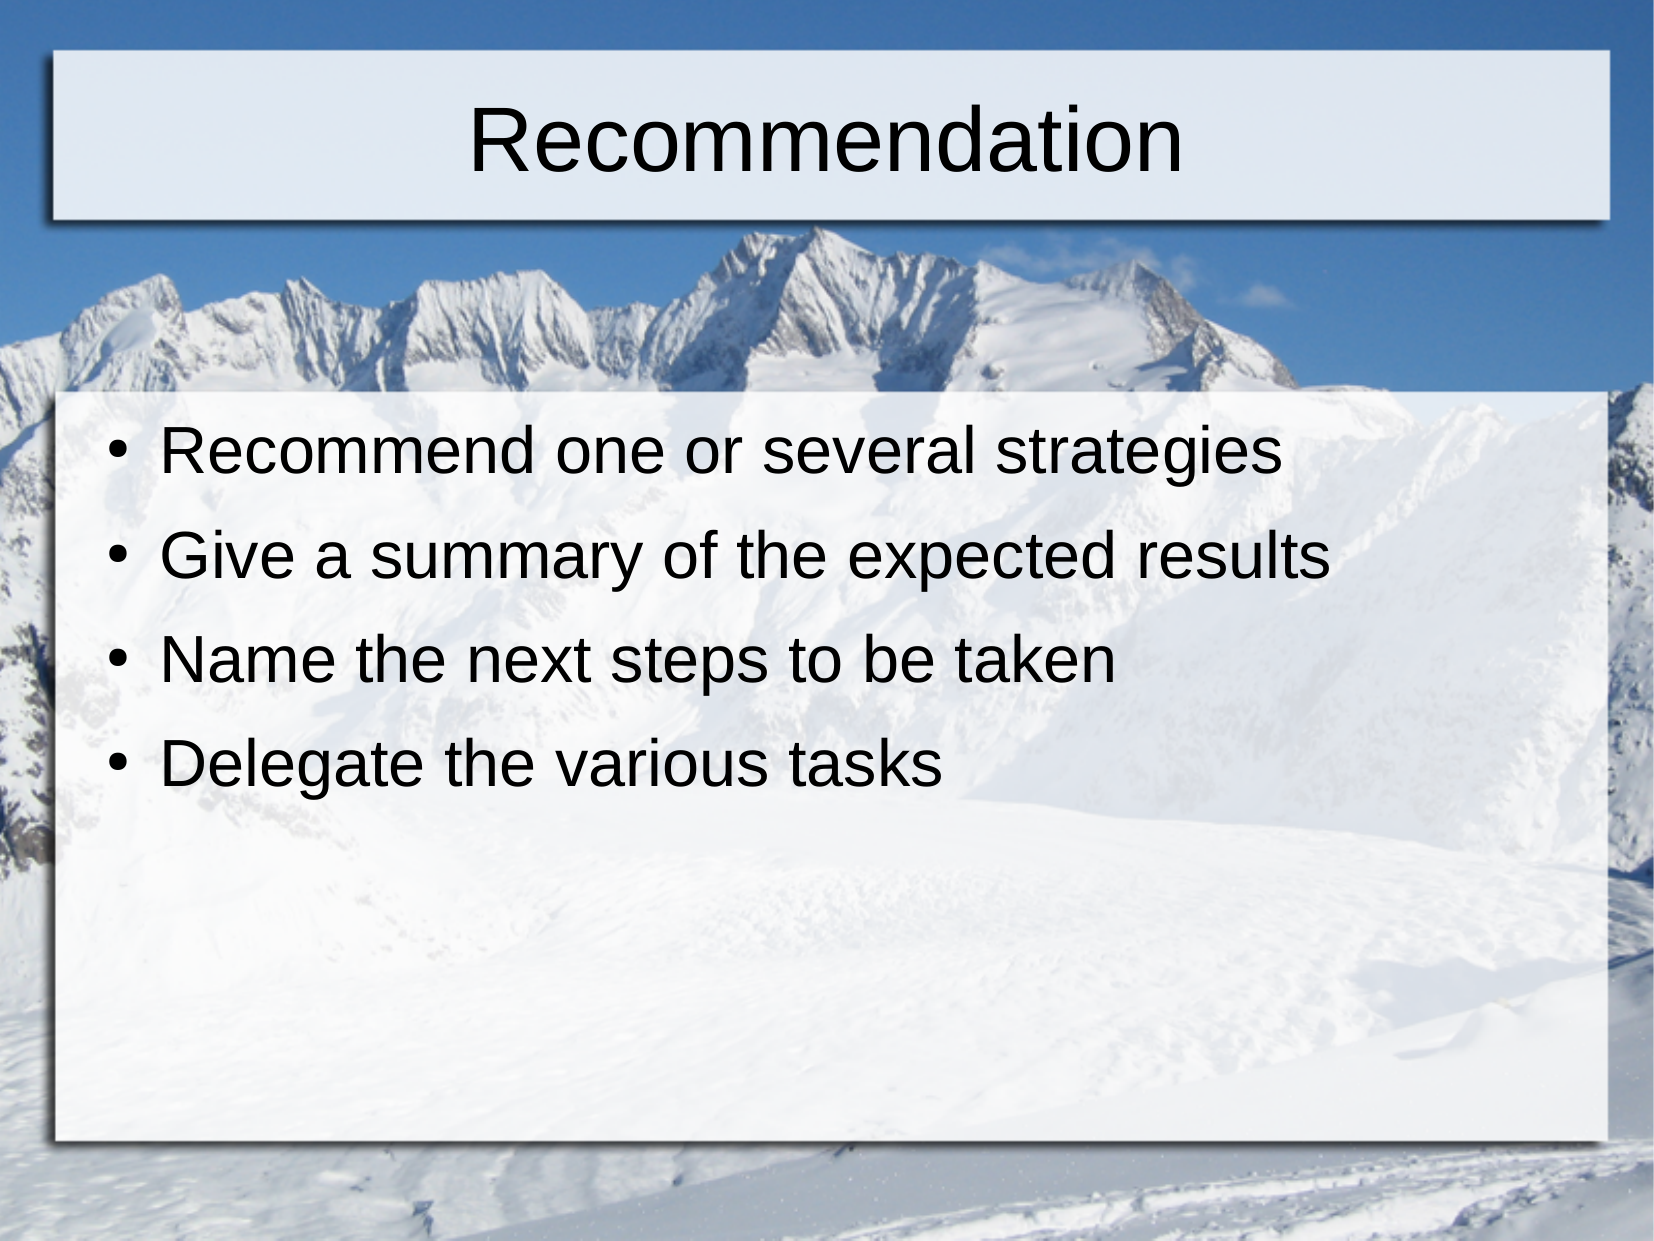

# Recommendation
Recommend one or several strategies
Give a summary of the expected results
Name the next steps to be taken
Delegate the various tasks